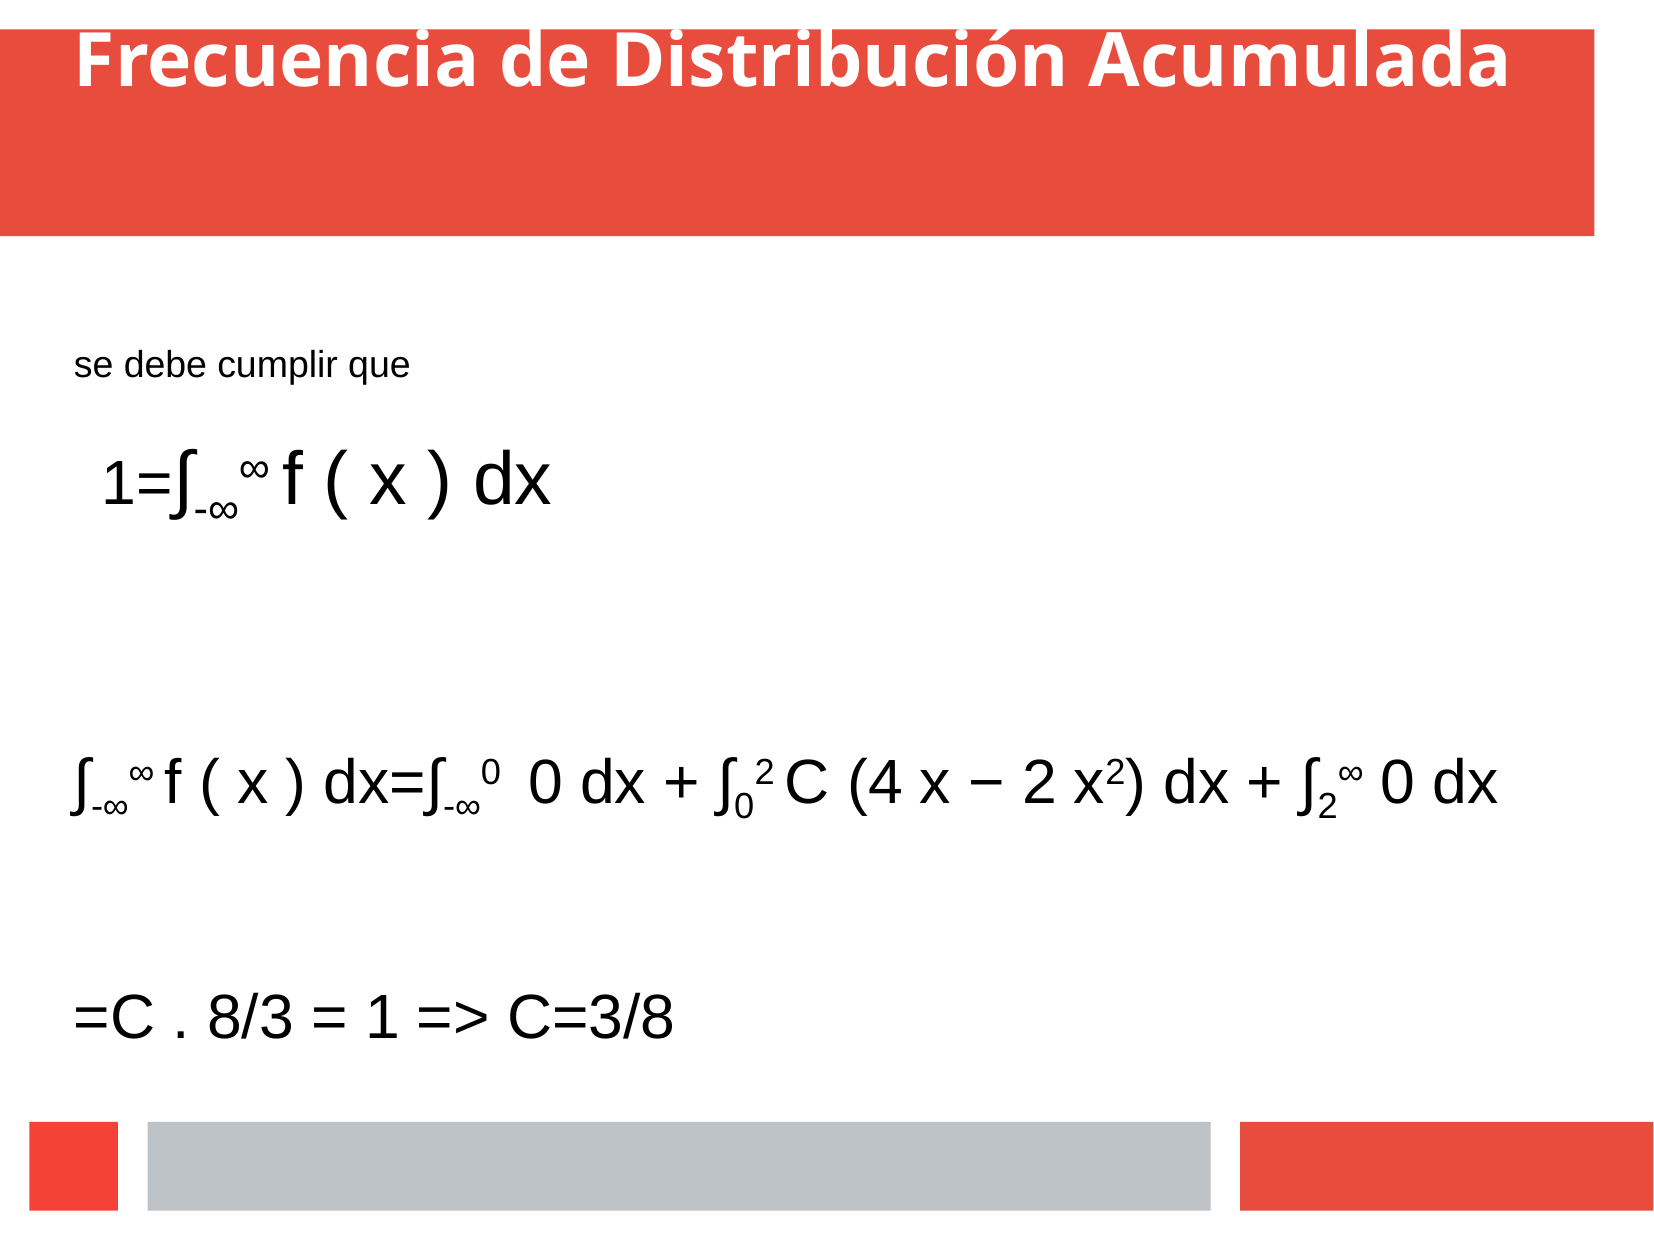

# Frecuencia de Distribución Acumulada
se debe cumplir que
 1=∫-∞∞ f ( x ) dx
∫-∞∞ f ( x ) dx=∫-∞0 0 dx + ∫02 C (4 x − 2 x2) dx + ∫2∞ 0 dx
=C . 8/3 = 1 => C=3/8